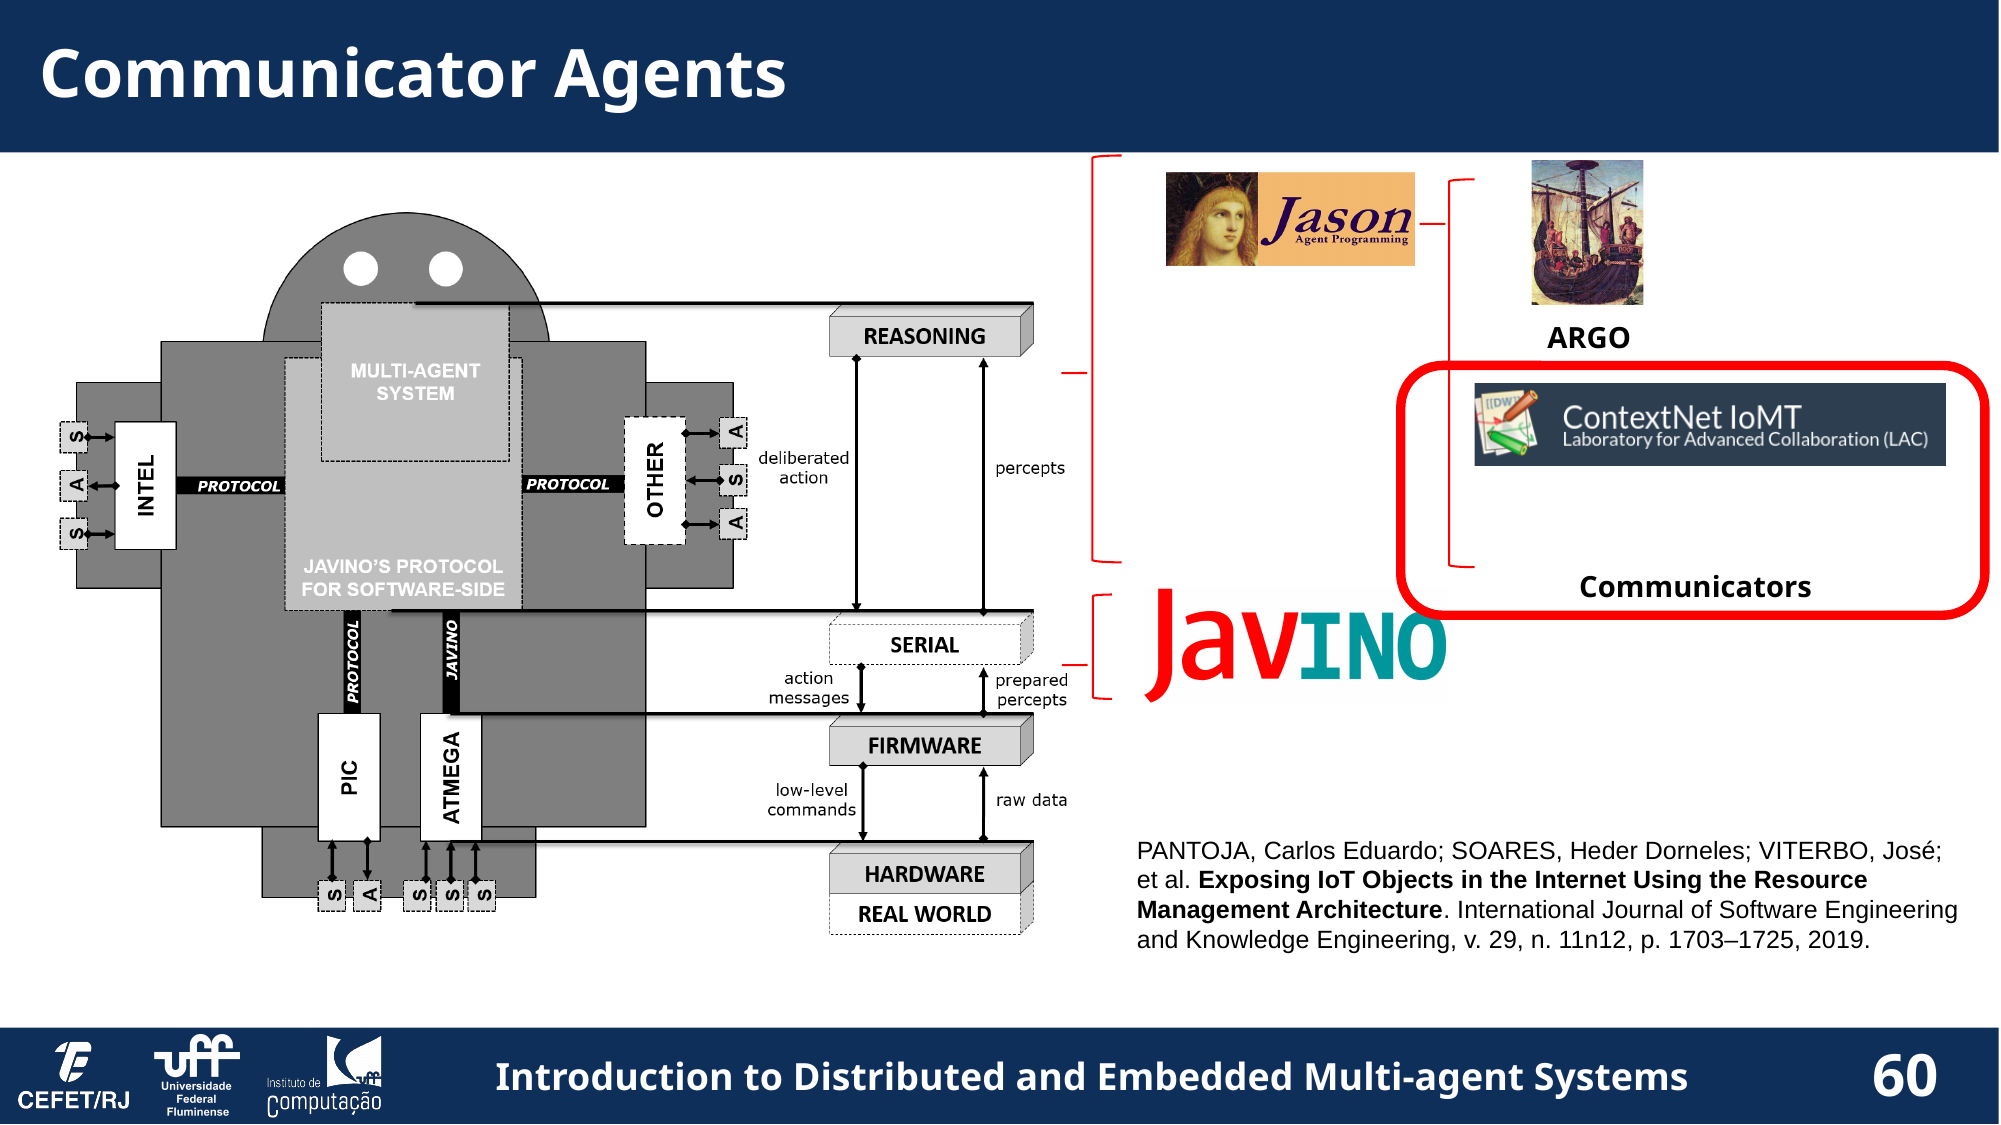

Communicator Agents
ARGO
Communicators
PANTOJA, Carlos Eduardo; SOARES, Heder Dorneles; VITERBO, José; et al. Exposing IoT Objects in the Internet Using the Resource Management Architecture. International Journal of Software Engineering and Knowledge Engineering, v. 29, n. 11n12, p. 1703–1725, 2019.